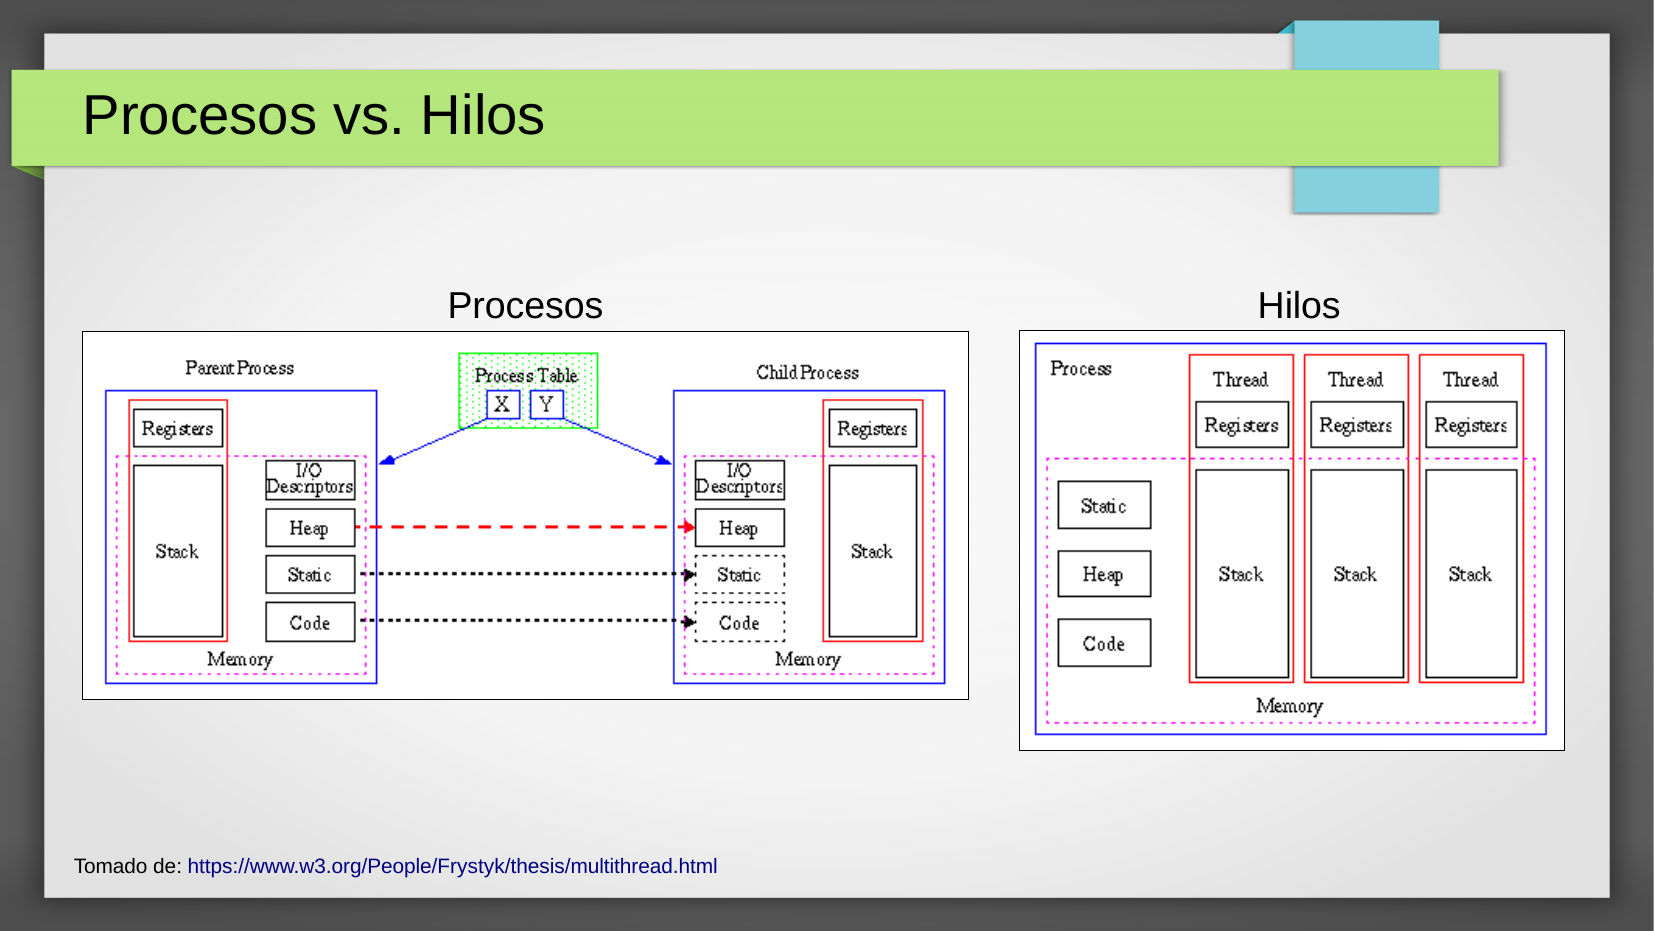

# Procesos vs. Hilos
Procesos
Hilos
Tomado de: https://www.w3.org/People/Frystyk/thesis/multithread.html